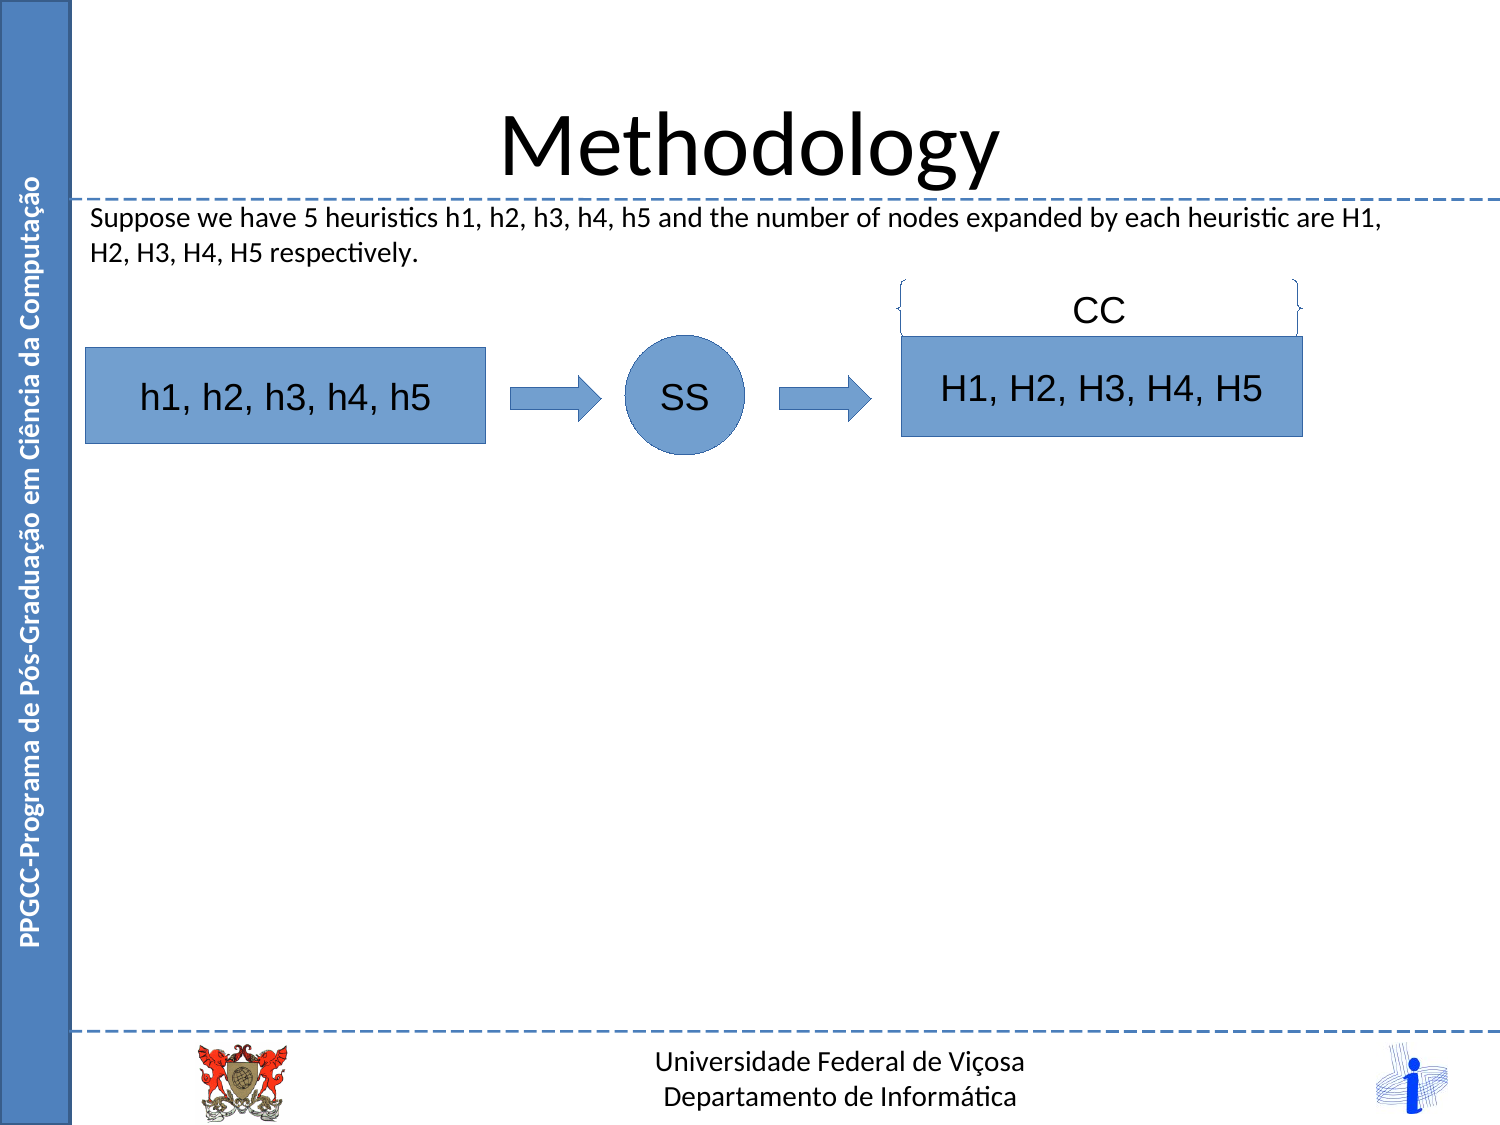

Methodology
Suppose we have 5 heuristics h1, h2, h3, h4, h5 and the number of nodes expanded by each heuristic are H1, H2, H3, H4, H5 respectively.
CC
SS
H1, H2, H3, H4, H5
h1, h2, h3, h4, h5
PPGCC-Programa de Pós-Graduação em Ciência da Computação
Universidade Federal de Viçosa
Departamento de Informática